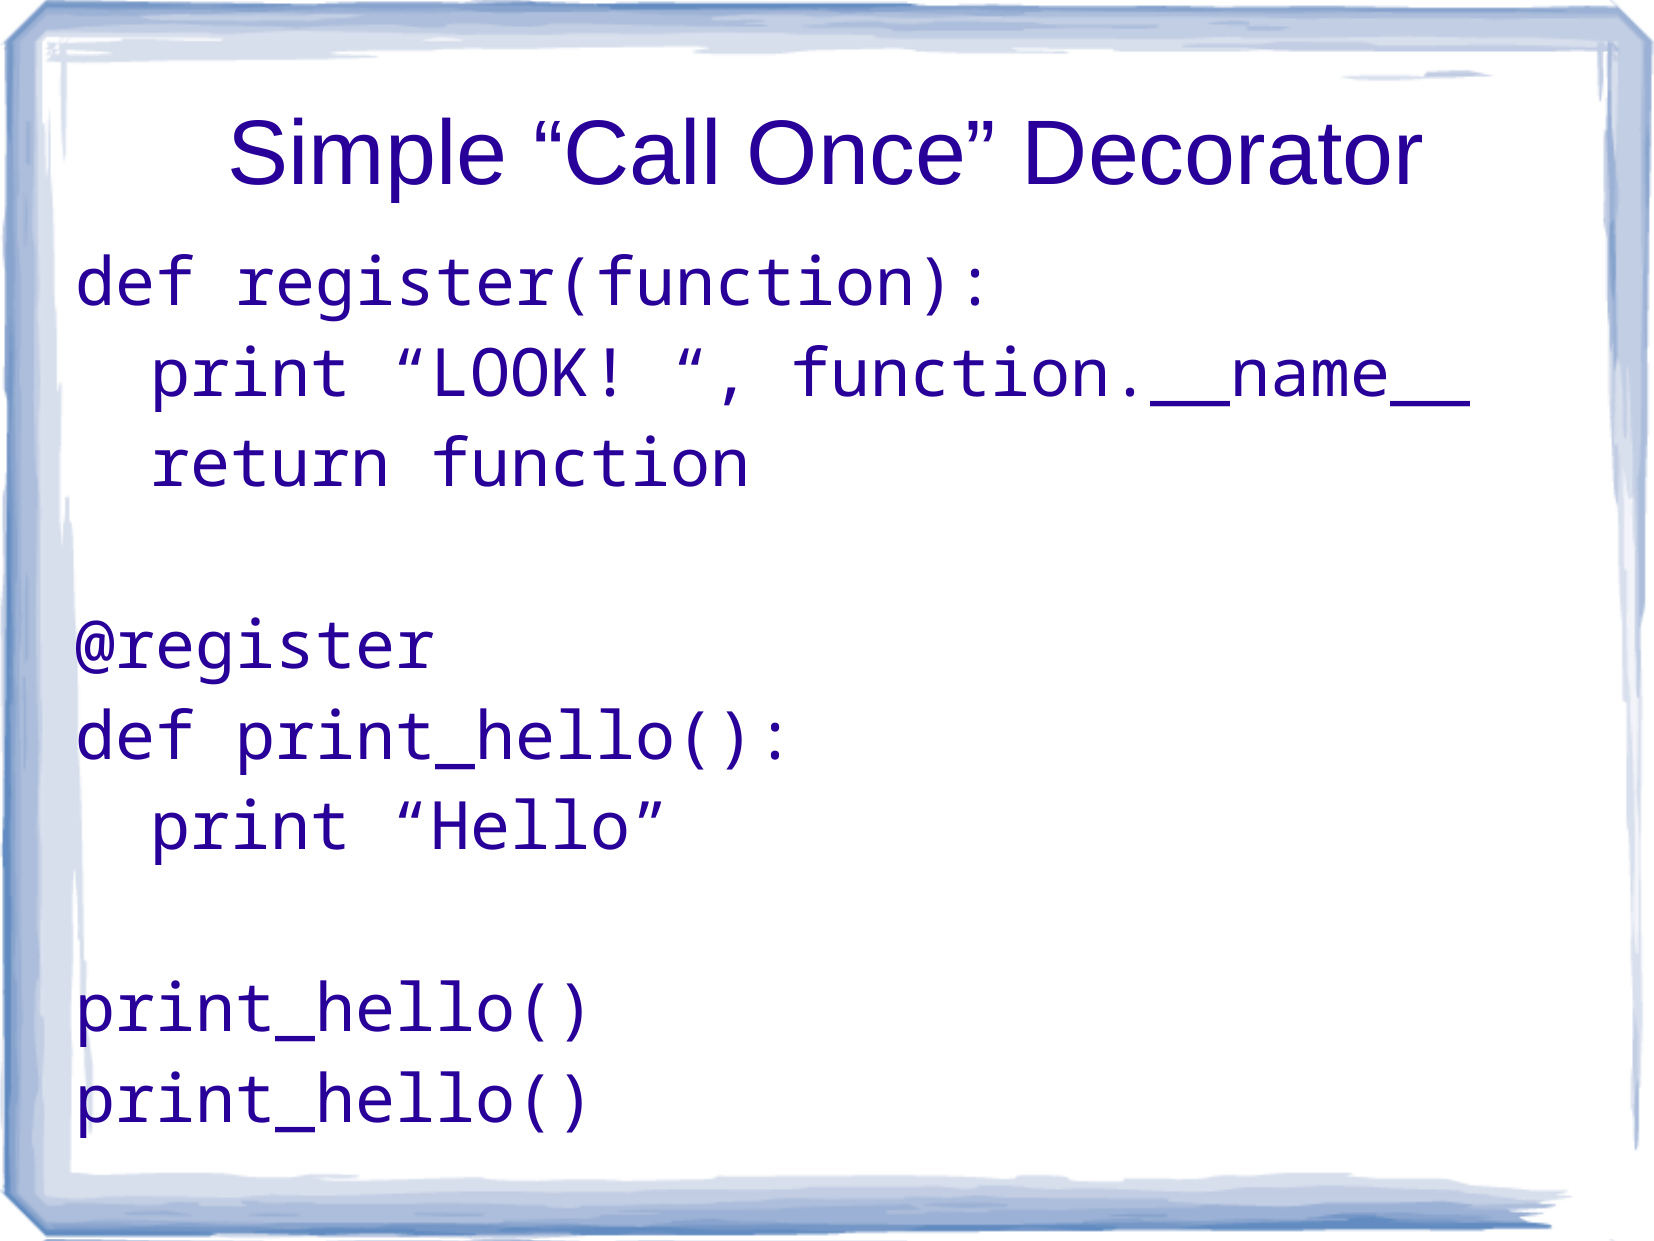

# Simple “Call Once” Decorator
def register(function):
	print “LOOK! “, function.__name__
	return function
@register
def print_hello():
	print “Hello”
print_hello()
print_hello()